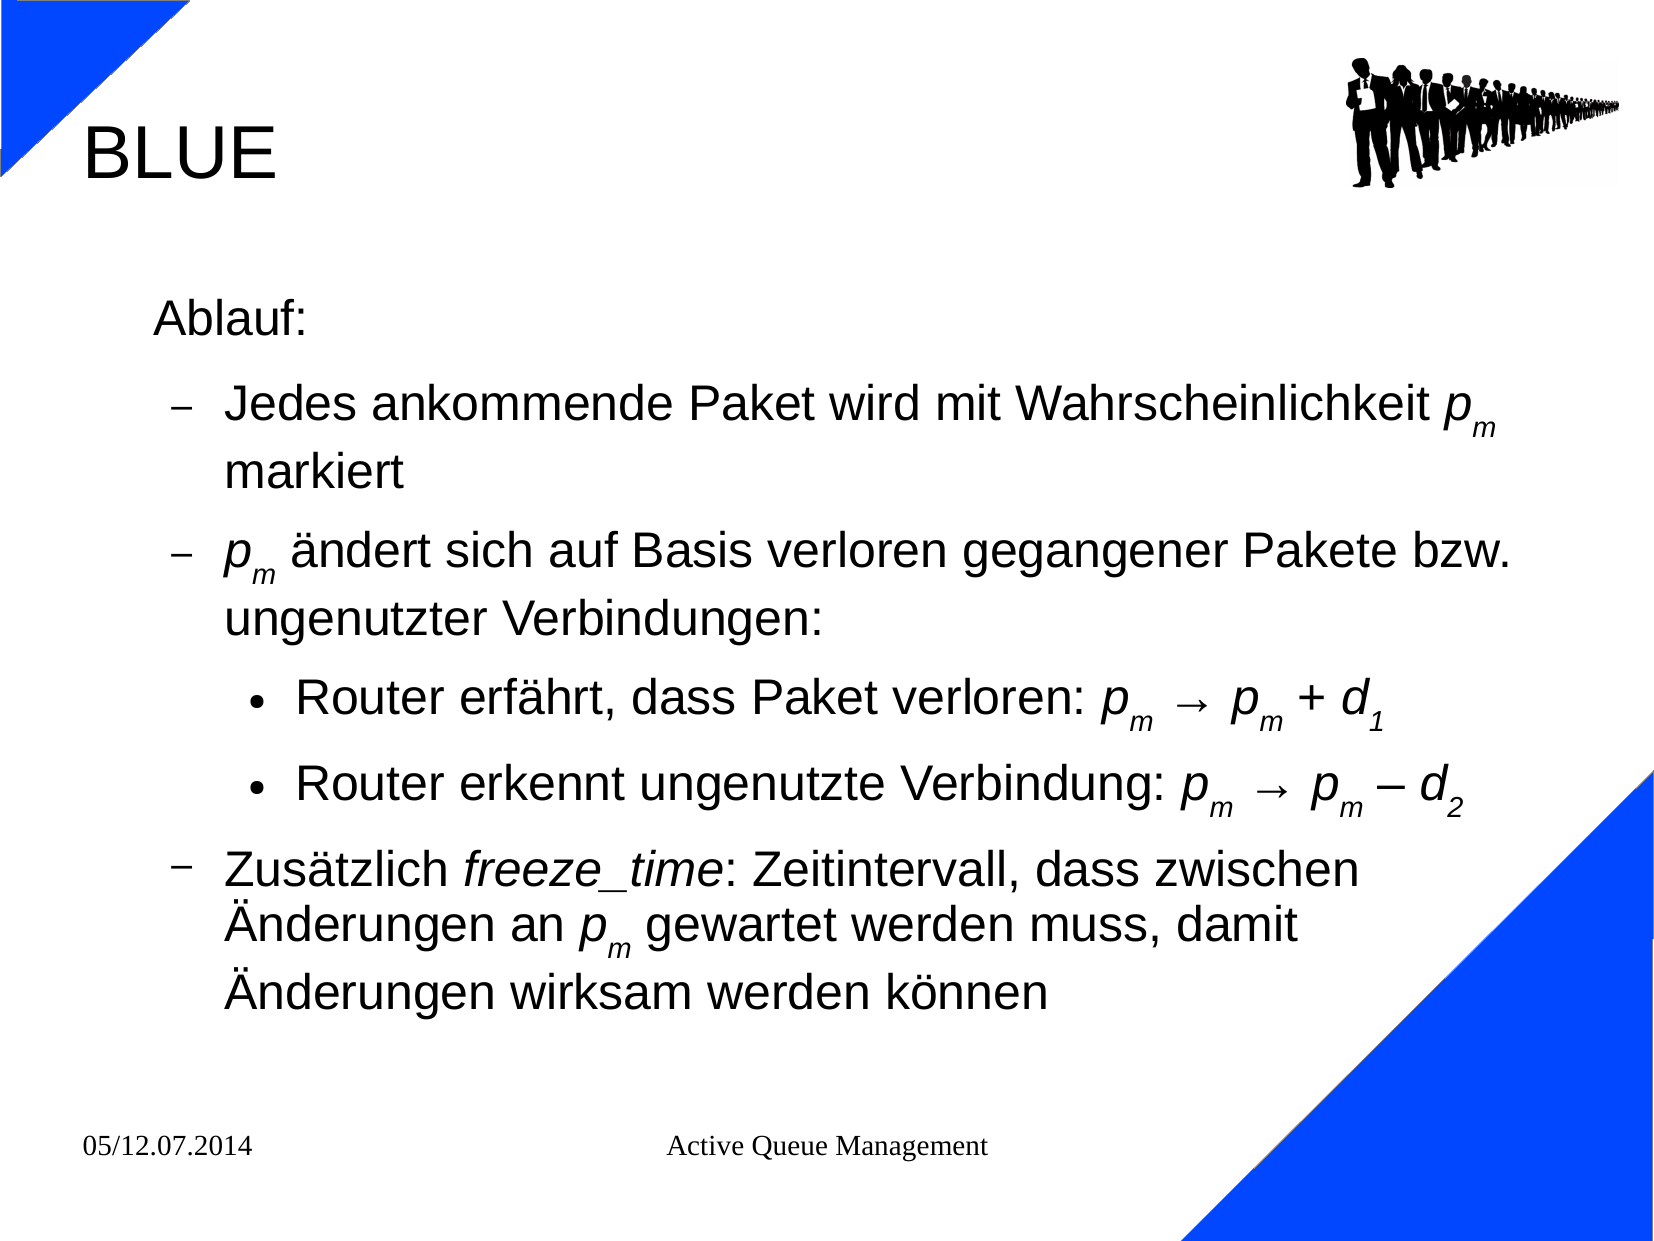

# BLUE
Ablauf:
Jedes ankommende Paket wird mit Wahrscheinlichkeit pm markiert
pm ändert sich auf Basis verloren gegangener Pakete bzw. ungenutzter Verbindungen:
Router erfährt, dass Paket verloren: pm → pm + d1
Router erkennt ungenutzte Verbindung: pm → pm – d2
Zusätzlich freeze_time: Zeitintervall, dass zwischen Änderungen an pm gewartet werden muss, damit Änderungen wirksam werden können
05/12.07.2014
Active Queue Management
34